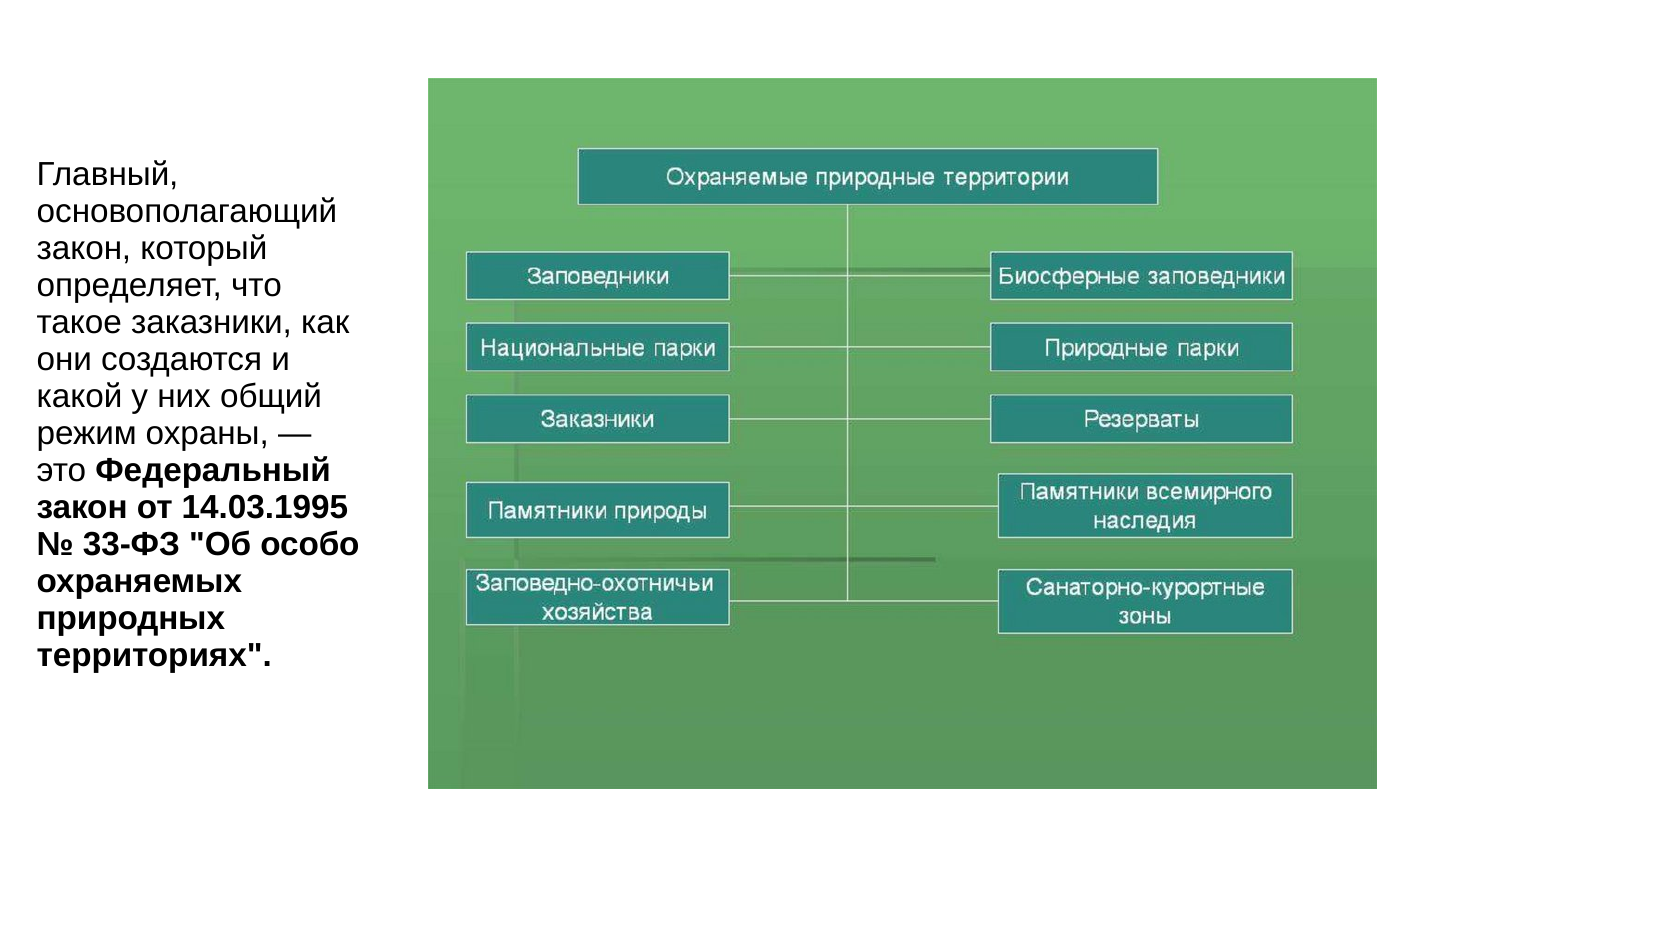

Главный, основополагающий закон, который определяет, что такое заказники, как они создаются и какой у них общий режим охраны, — это Федеральный закон от 14.03.1995 № 33-ФЗ "Об особо охраняемых природных территориях".